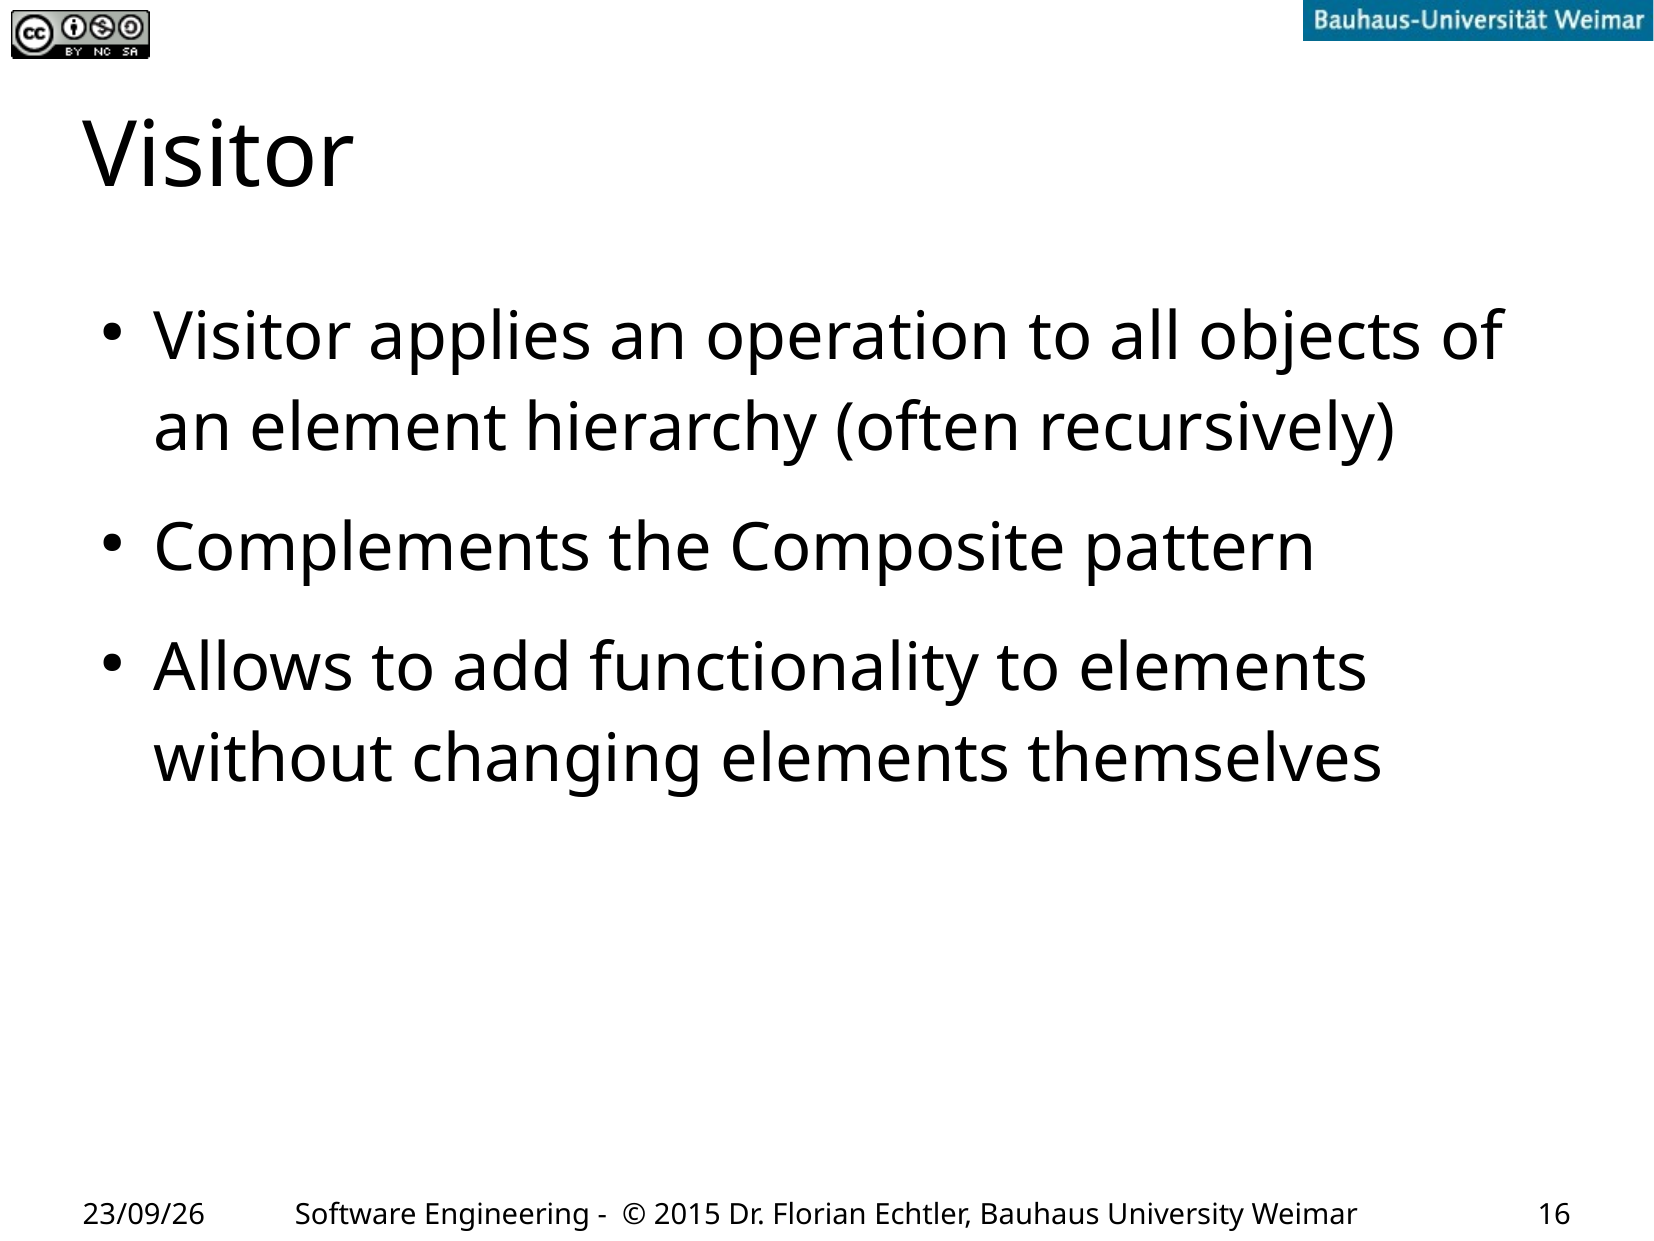

# Visitor
Visitor applies an operation to all objects of an element hierarchy (often recursively)
Complements the Composite pattern
Allows to add functionality to elements without changing elements themselves
Software Engineering - © 2015 Dr. Florian Echtler, Bauhaus University Weimar
16